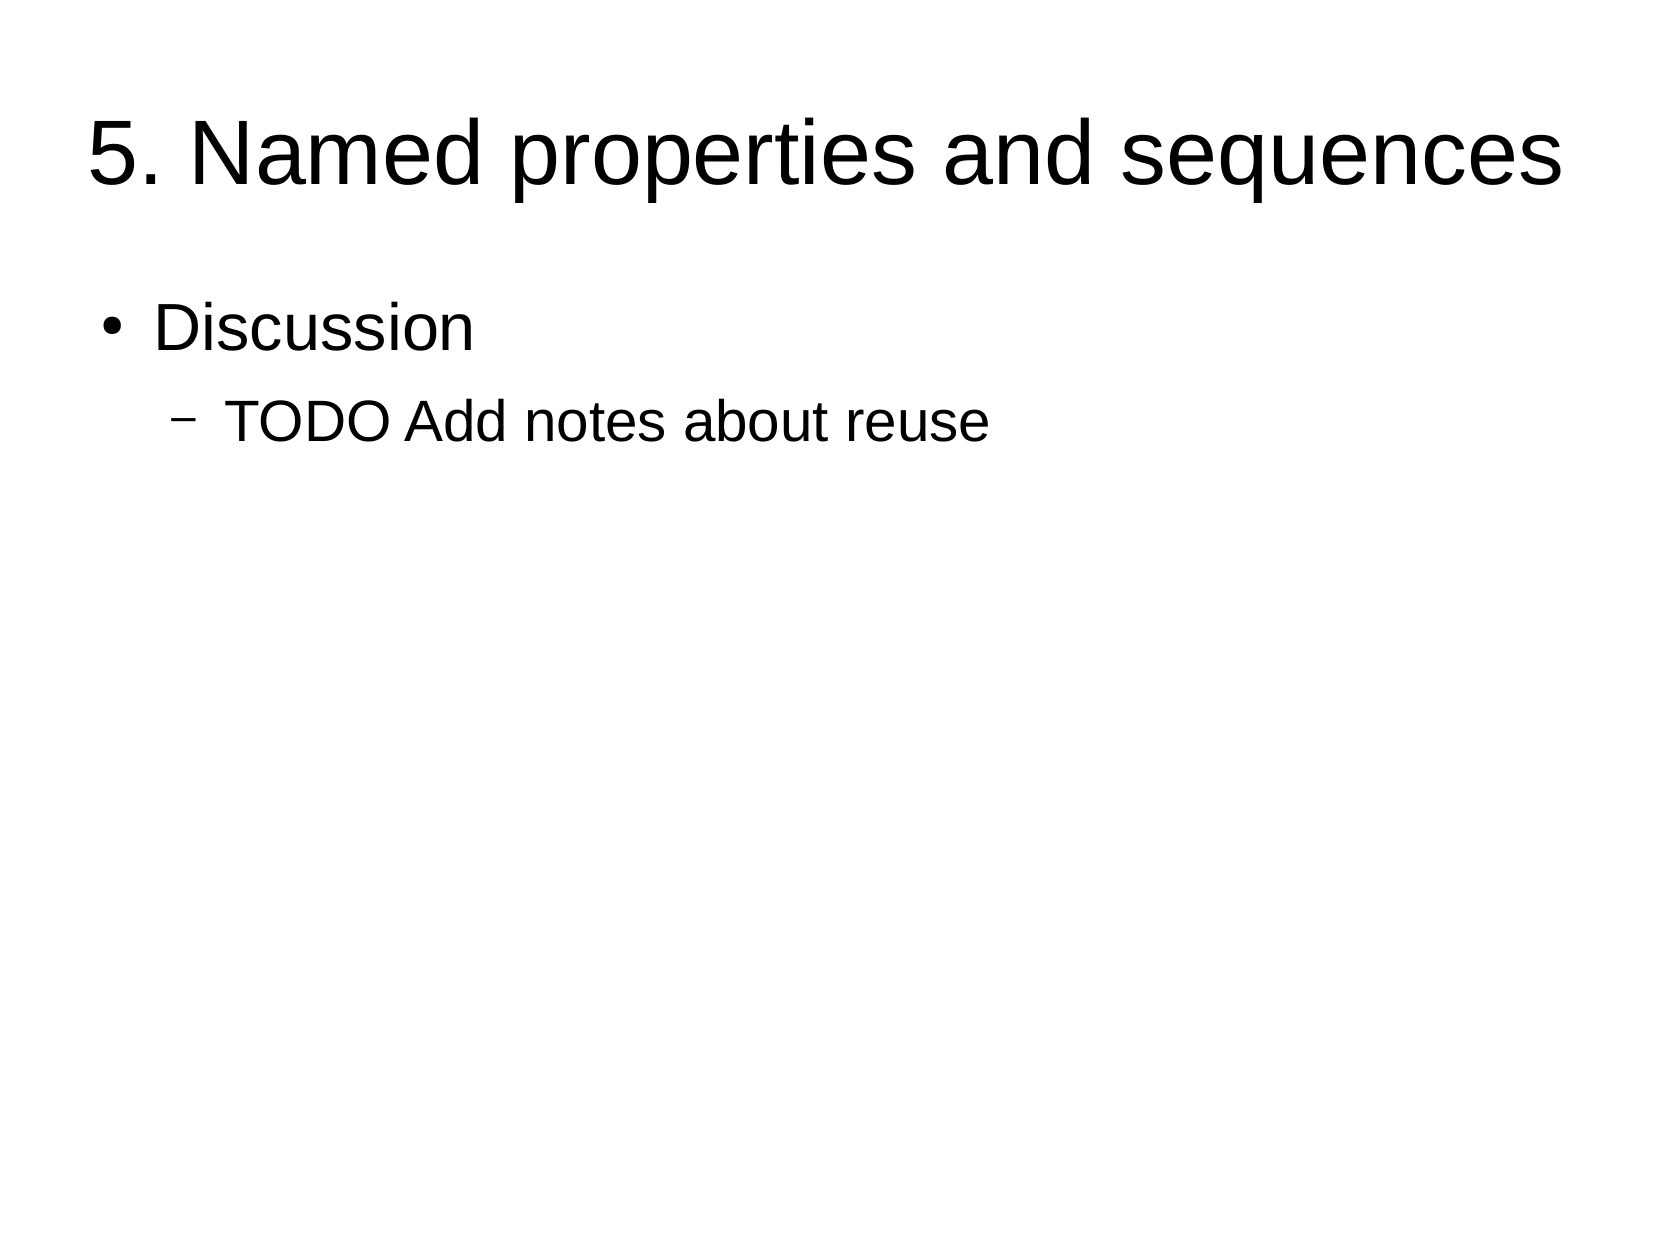

# 5. Named properties and sequences
Discussion
TODO Add notes about reuse